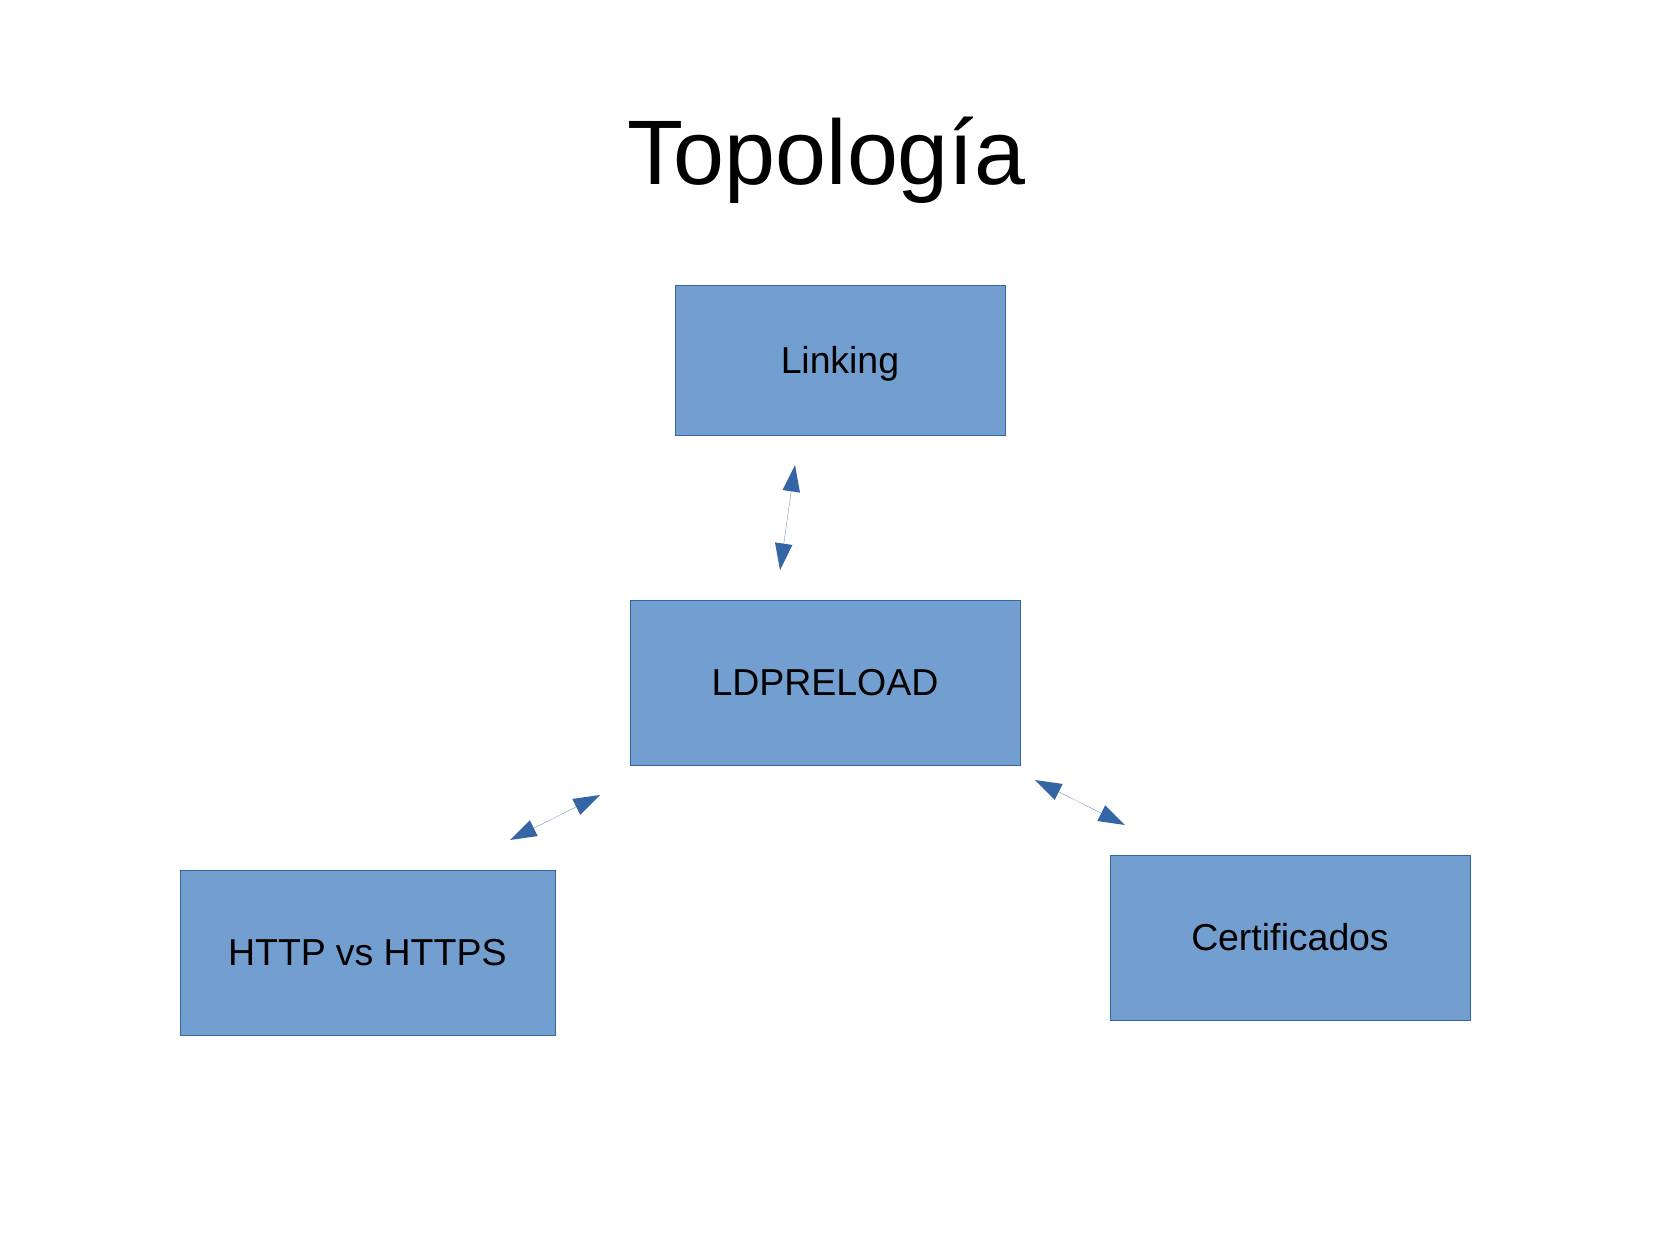

# Topología
Linking
LDPRELOAD
Certificados
HTTP vs HTTPS